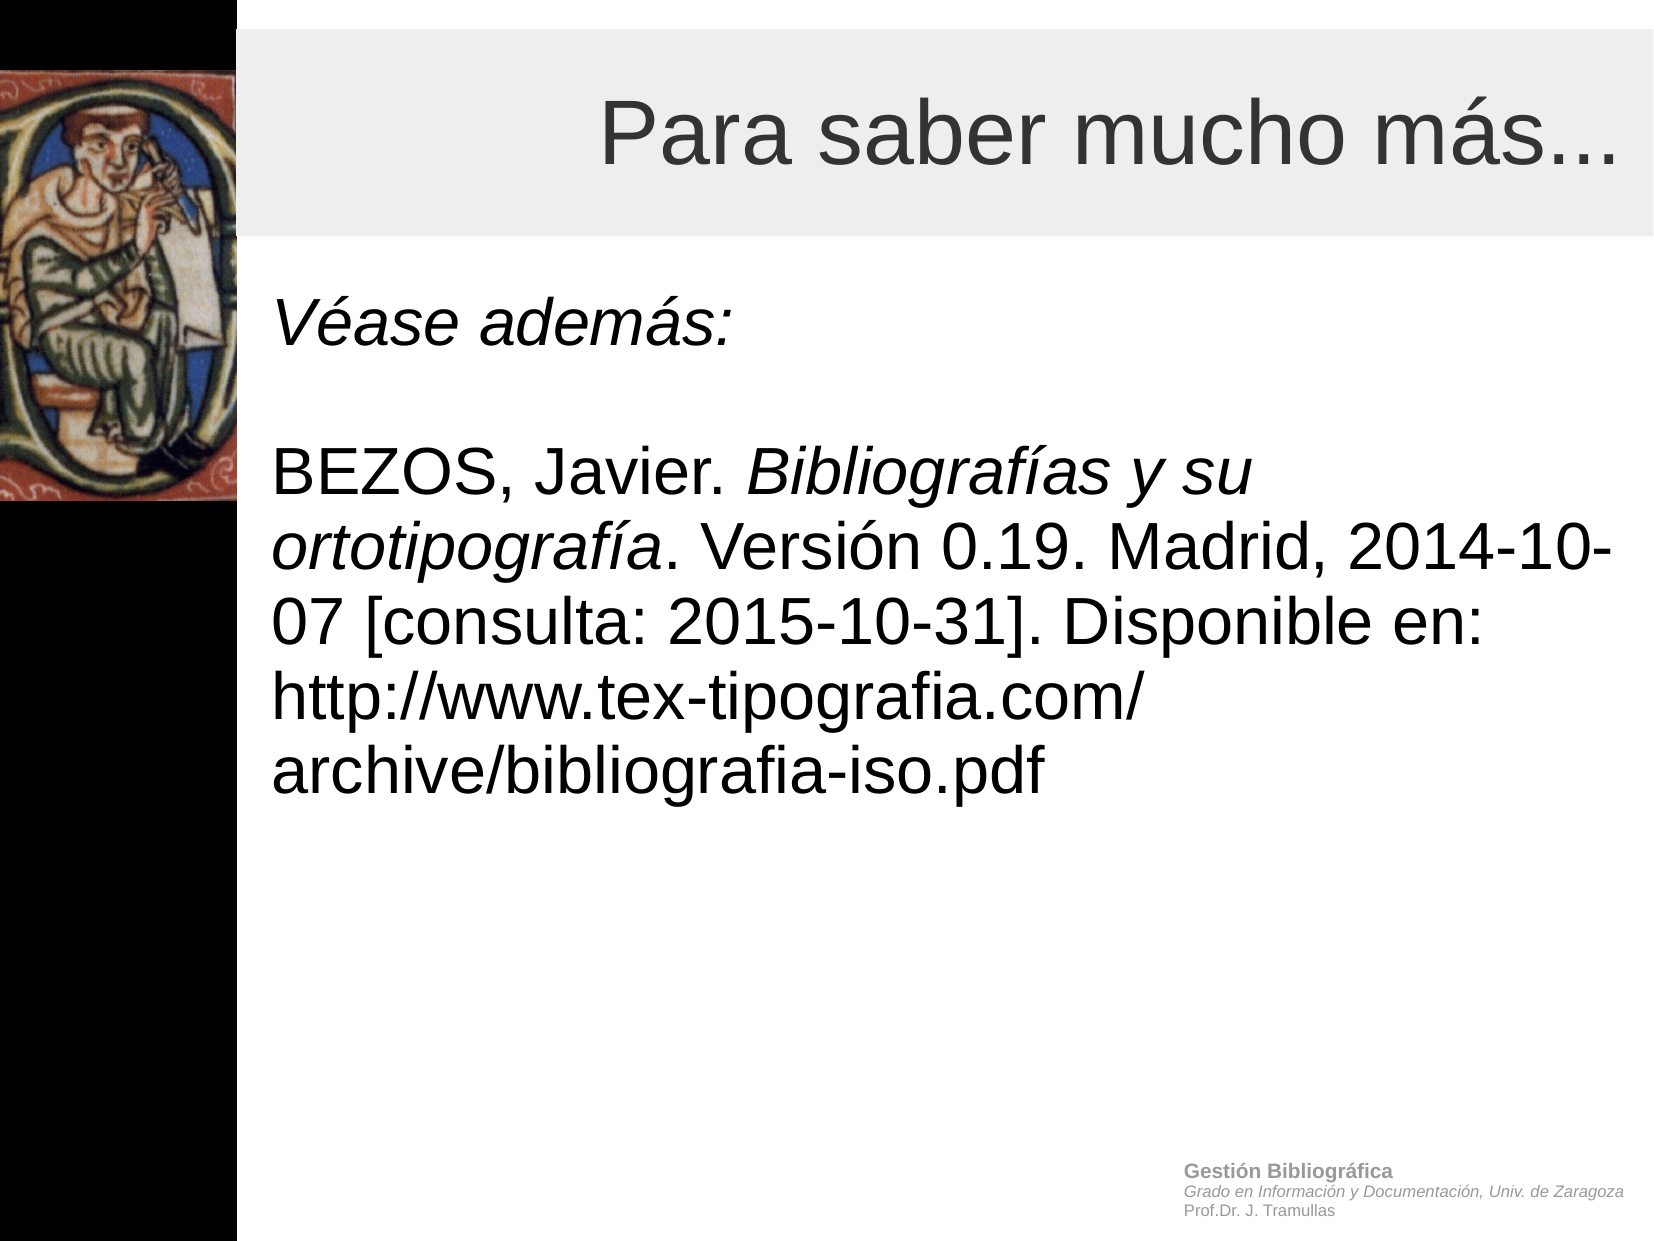

# Para saber mucho más...
Véase además:
BEZOS, Javier. Bibliografías y su ortotipografía. Versión 0.19. Madrid, 2014-10-07 [consulta: 2015-10-31]. Disponible en:
http://www.tex-tipografia.com/
archive/bibliografia-iso.pdf